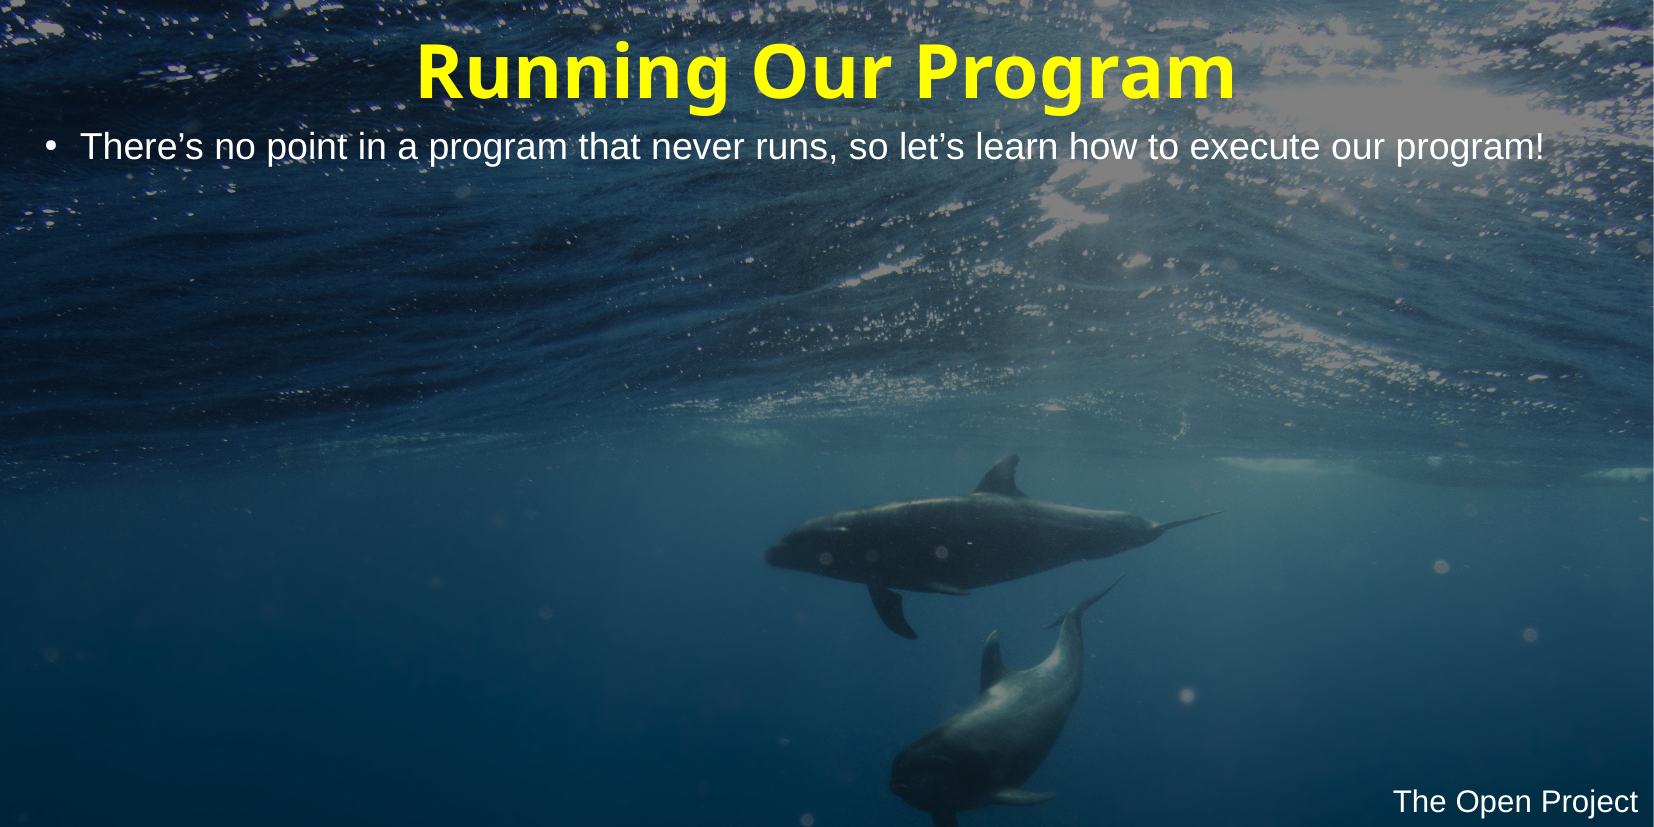

# Running Our Program
There’s no point in a program that never runs, so let’s learn how to execute our program!
The Open Project